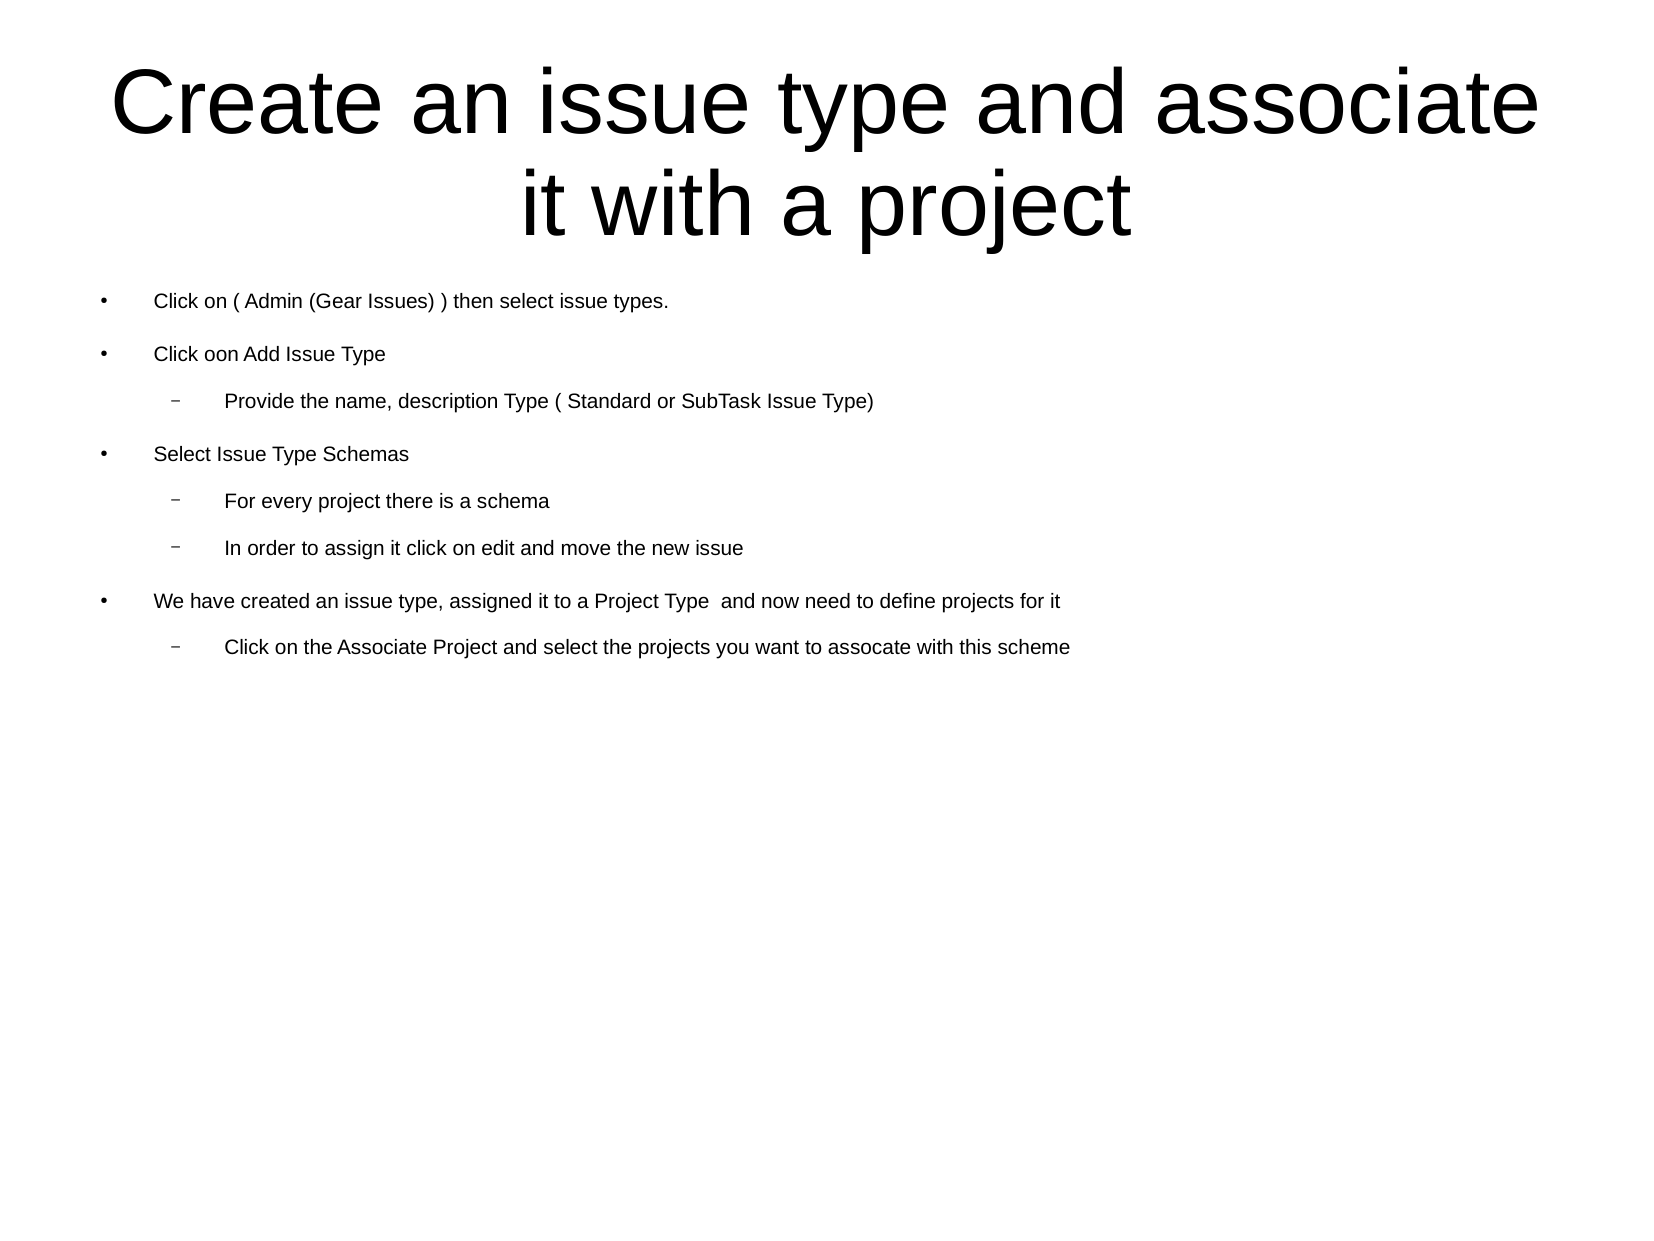

# Create an issue type and associate it with a project
Click on ( Admin (Gear Issues) ) then select issue types.
Click oon Add Issue Type
Provide the name, description Type ( Standard or SubTask Issue Type)
Select Issue Type Schemas
For every project there is a schema
In order to assign it click on edit and move the new issue
We have created an issue type, assigned it to a Project Type and now need to define projects for it
Click on the Associate Project and select the projects you want to assocate with this scheme